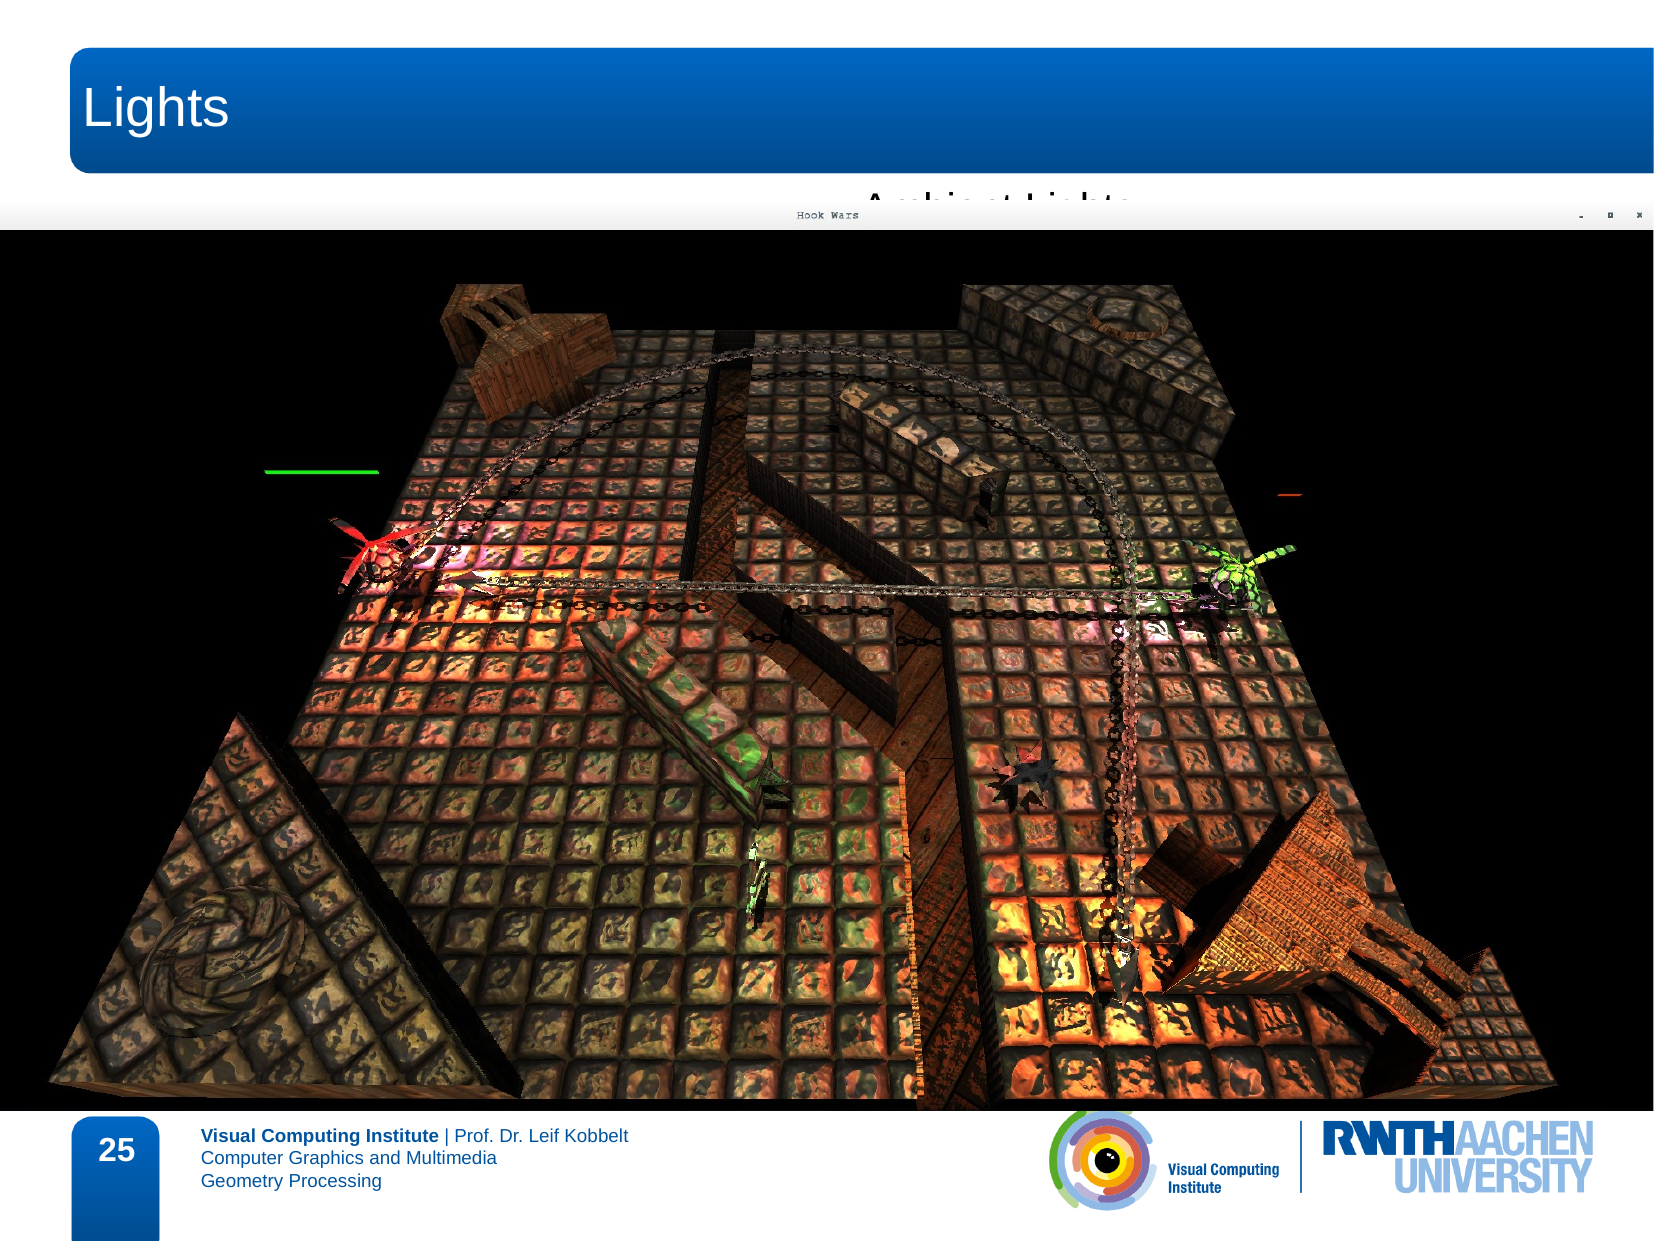

# Lights
Ambient Lights
Directional Lights
Point Lights
Spotlights
Problem:
Transforming normal vectors
Transforming spotlight direction
Solution:
Send projection and view matrices to shader